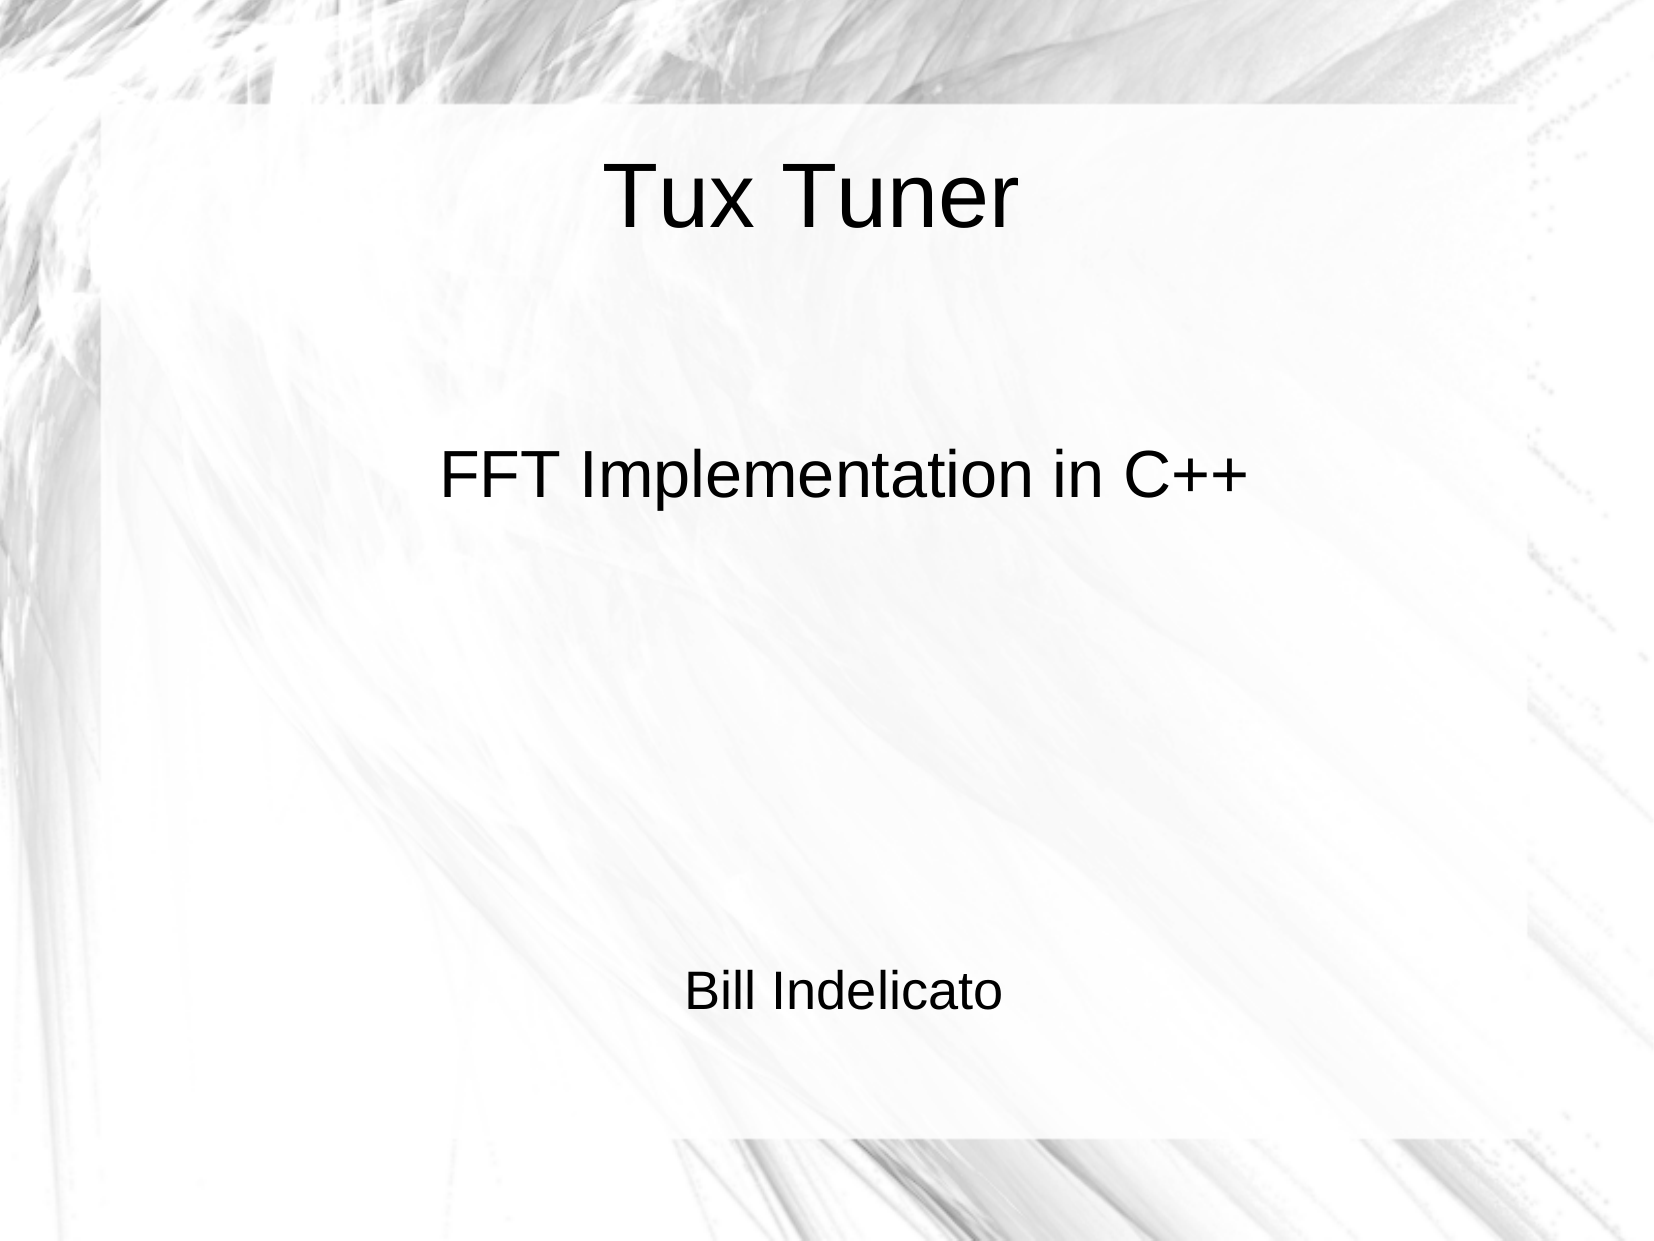

# Tux Tuner
FFT Implementation in C++
Bill Indelicato